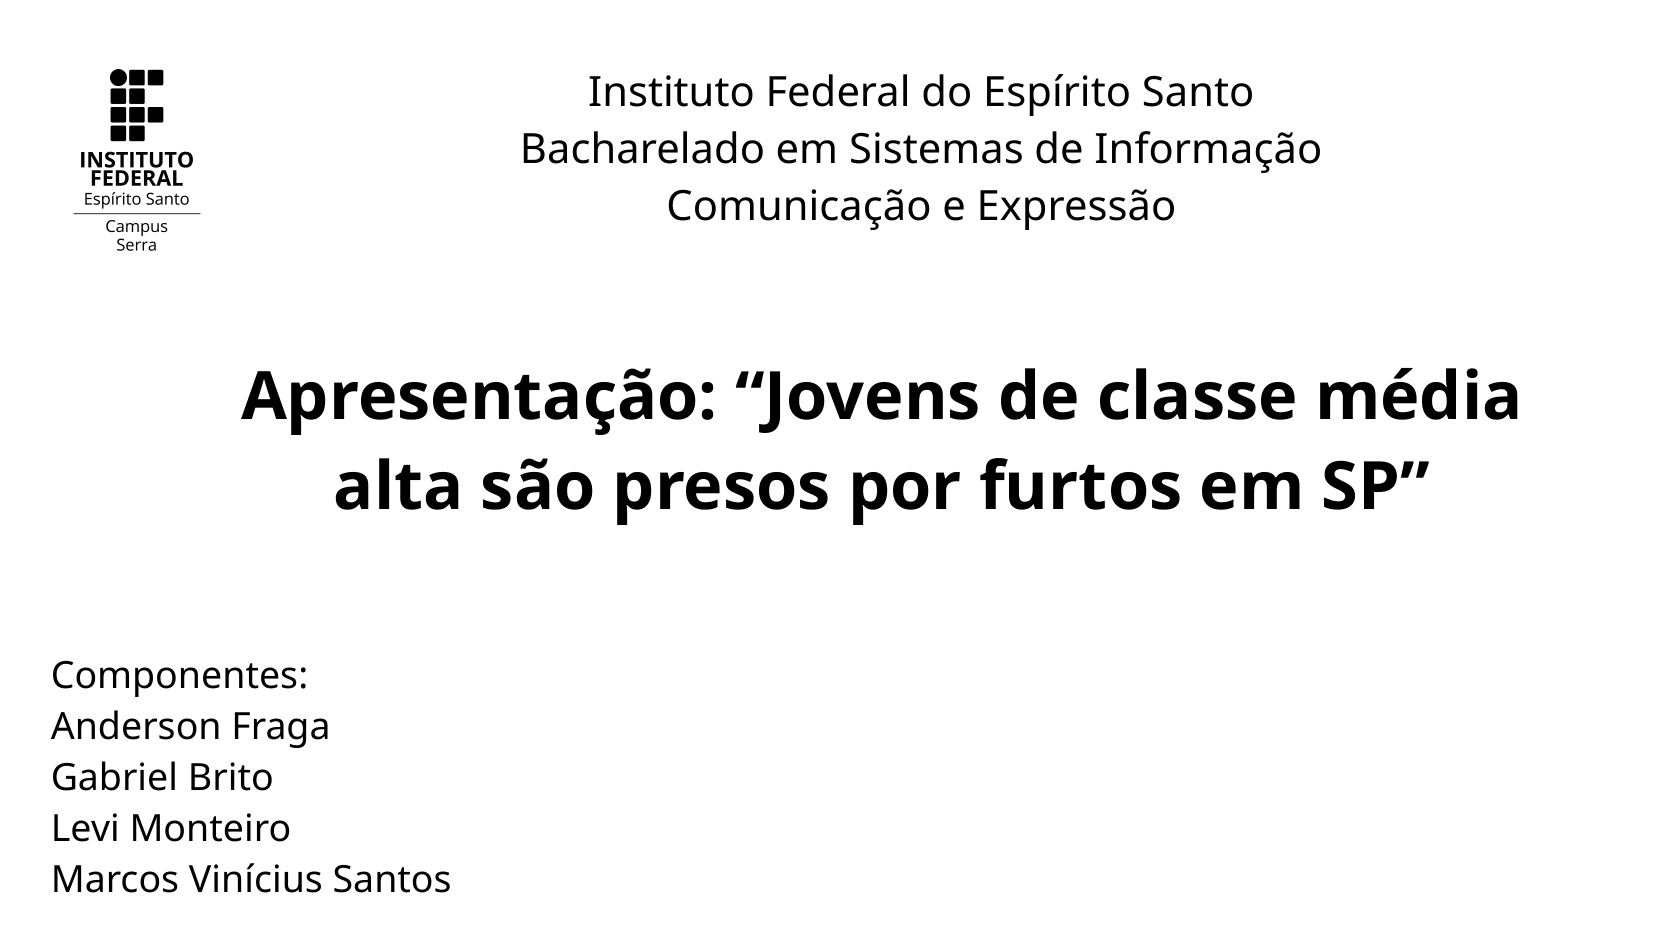

# Instituto Federal do Espírito Santo Bacharelado em Sistemas de Informação Comunicação e Expressão
Apresentação: “Jovens de classe média alta são presos por furtos em SP”
Componentes:
Anderson Fraga
Gabriel Brito
Levi Monteiro
Marcos Vinícius Santos